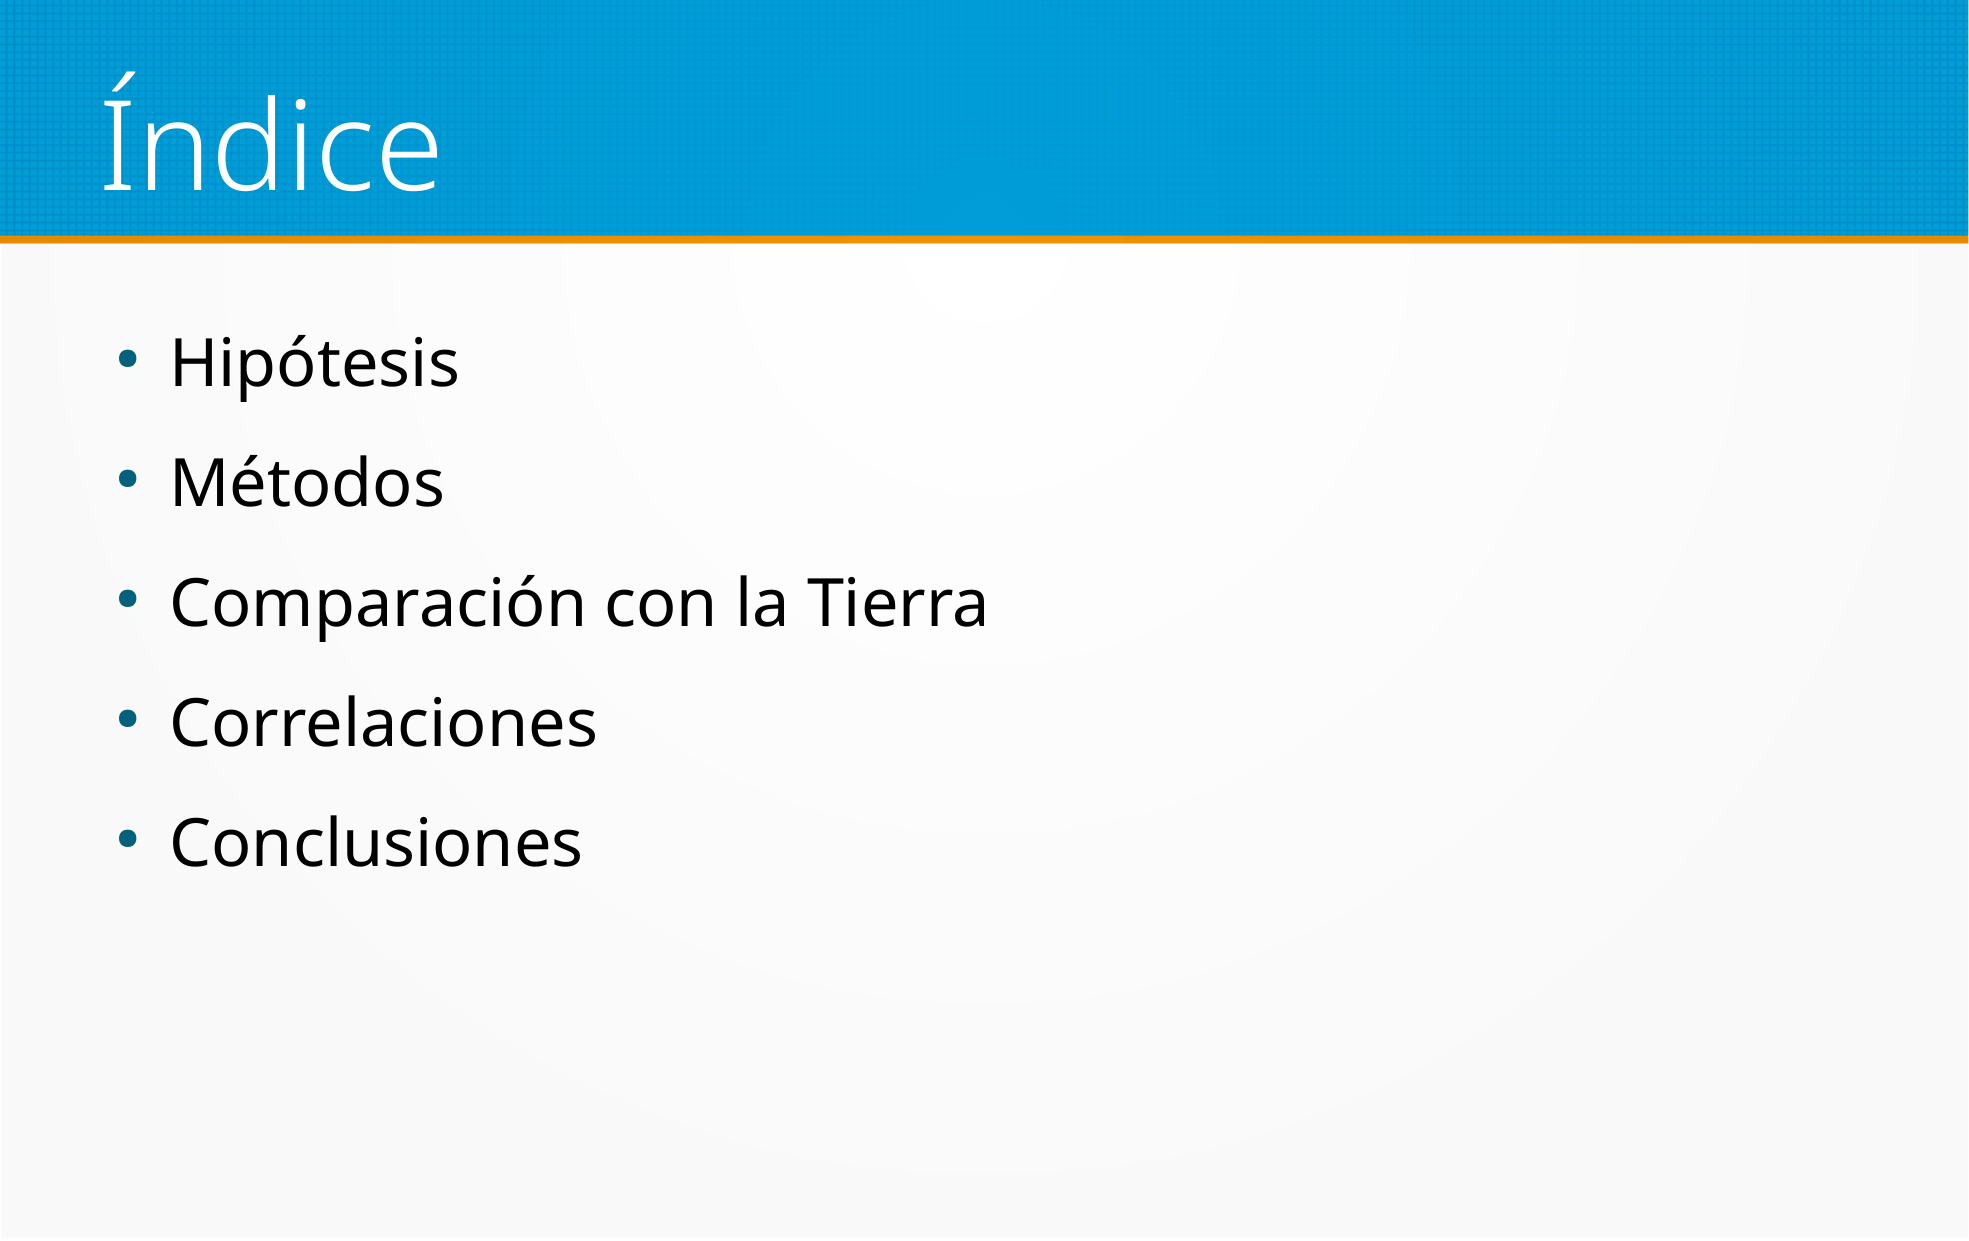

# Índice
Hipótesis
Métodos
Comparación con la Tierra
Correlaciones
Conclusiones